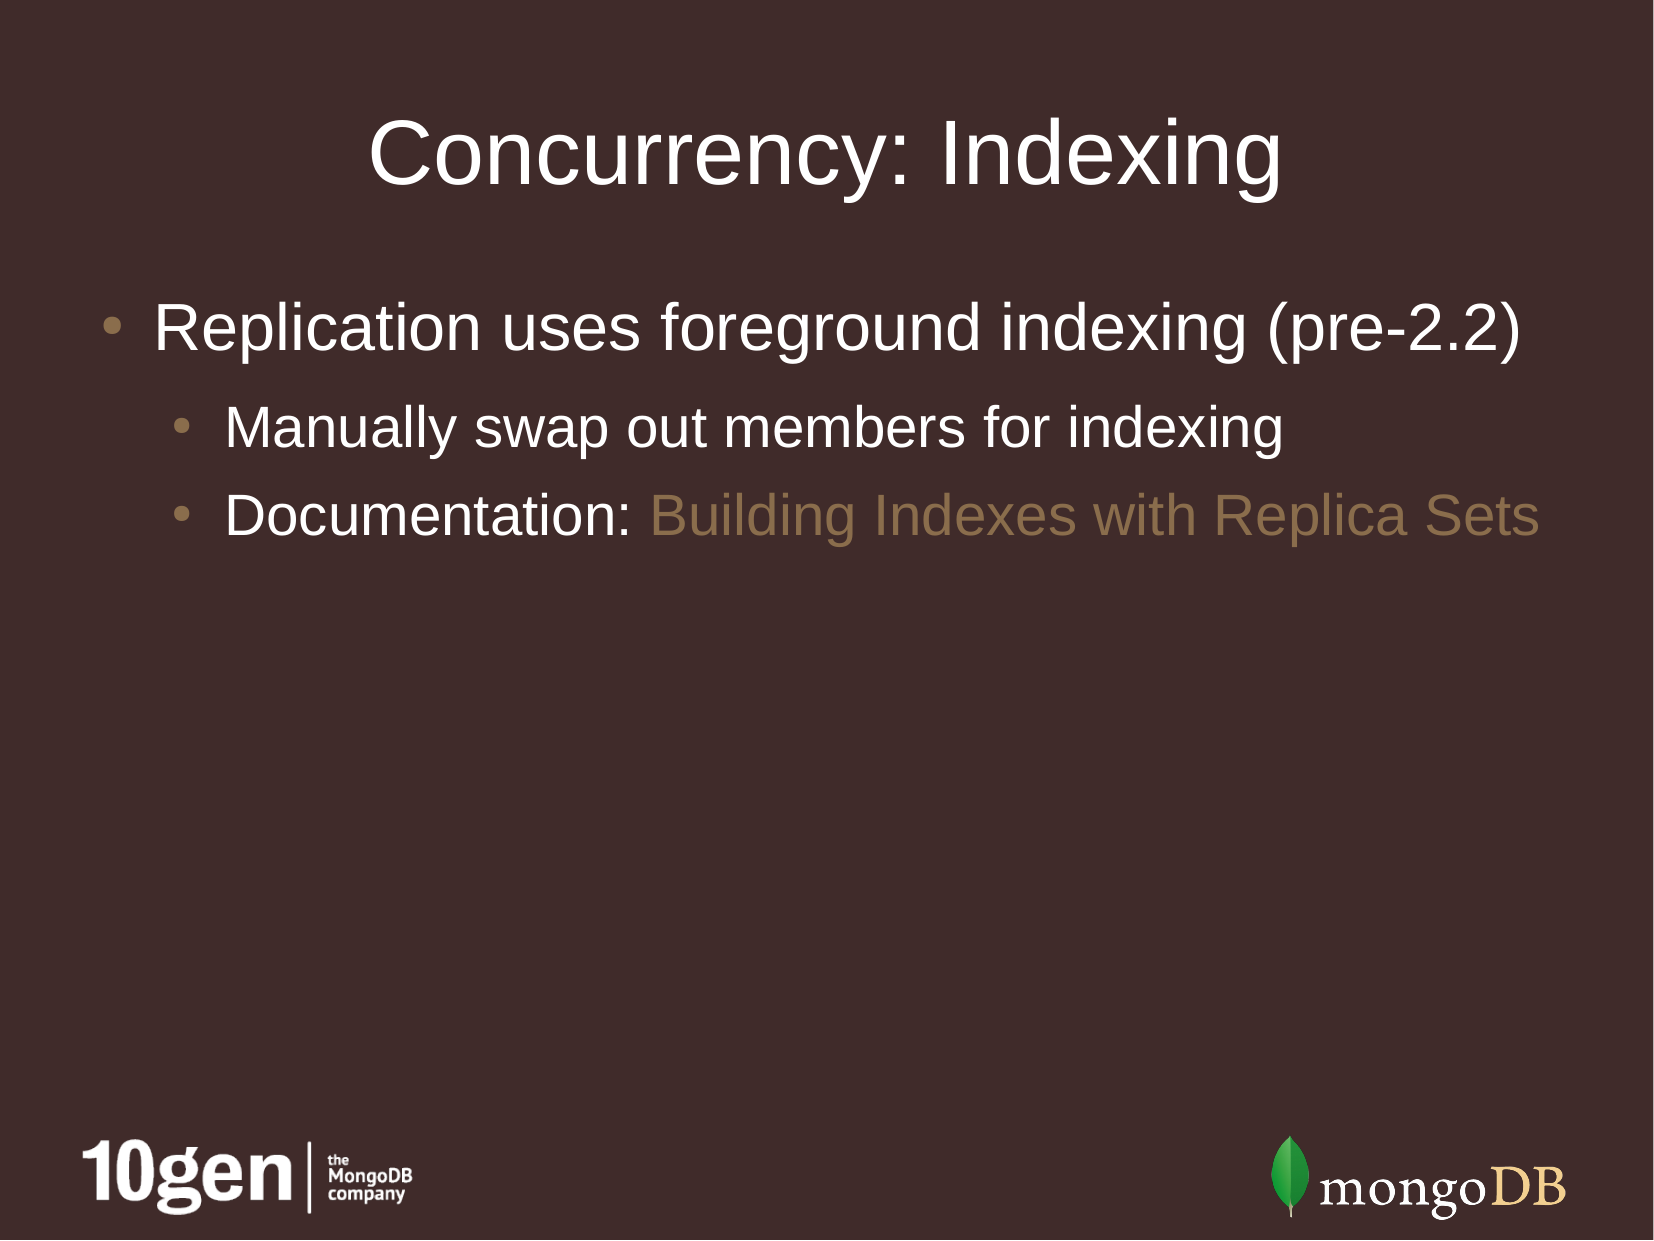

# Concurrency: Indexing
Replication uses foreground indexing (pre-2.2)
Manually swap out members for indexing
Documentation: Building Indexes with Replica Sets